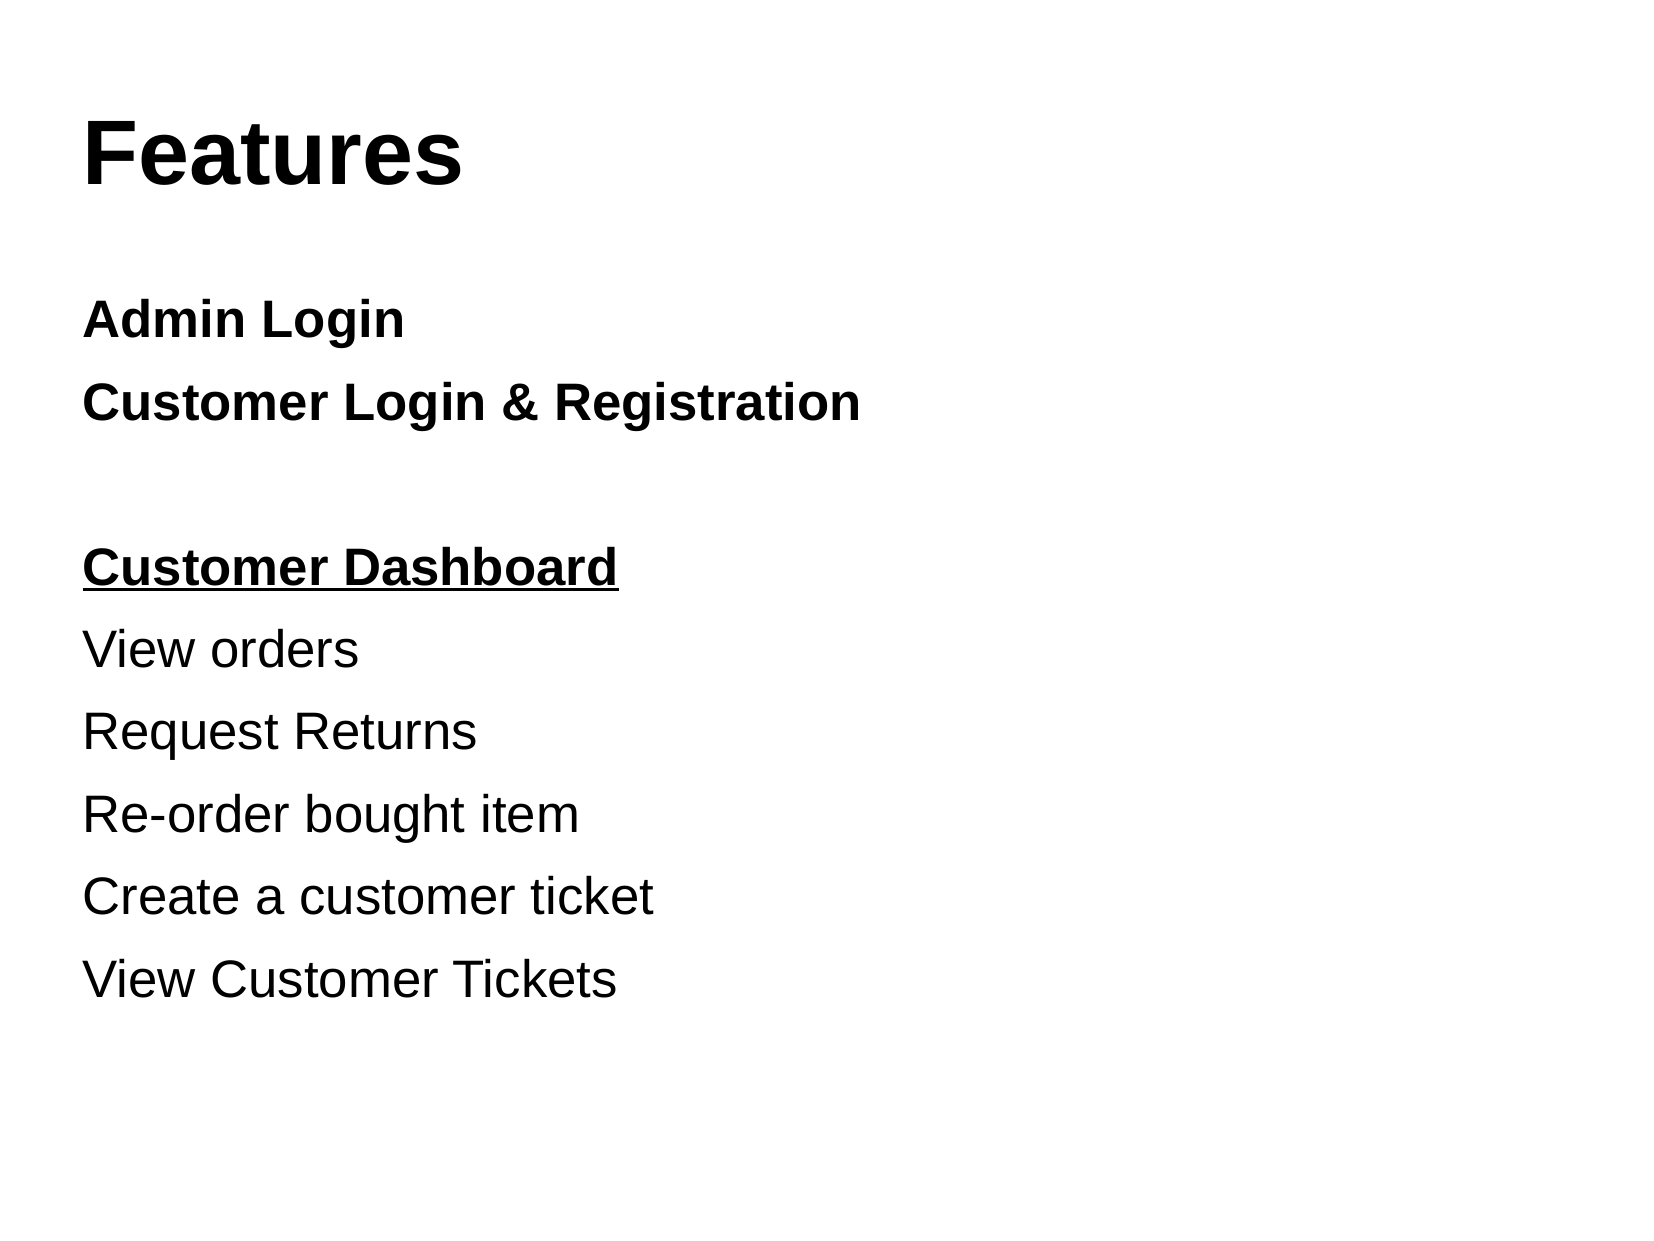

# Features
Admin Login
Customer Login & Registration
Customer Dashboard
View orders
Request Returns
Re-order bought item
Create a customer ticket
View Customer Tickets